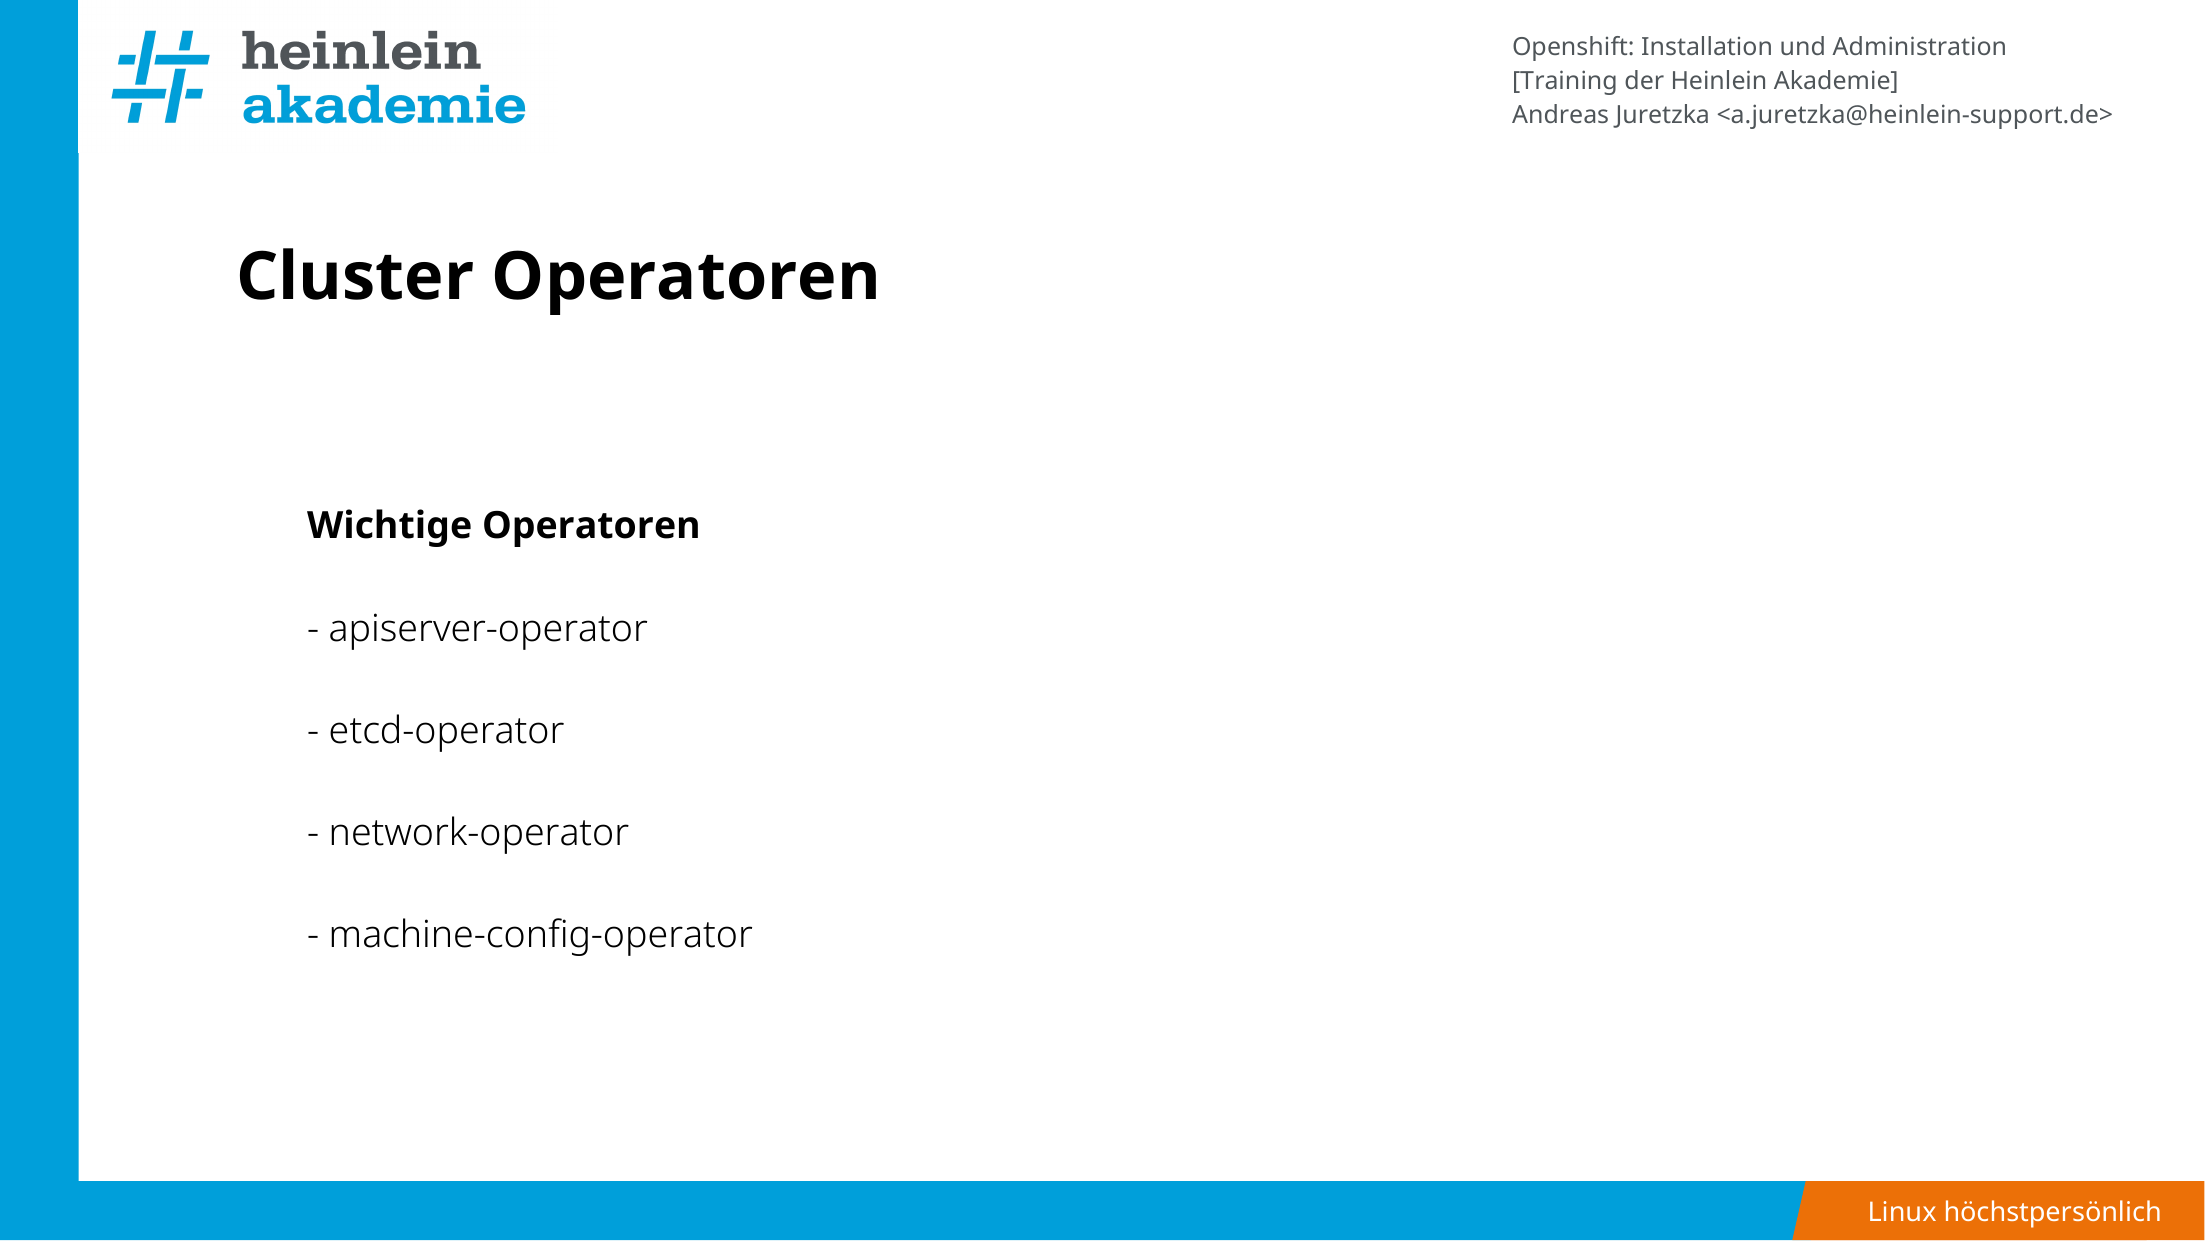

# Cluster Operatoren
Wichtige Operatoren
- apiserver-operator
- etcd-operator
- network-operator
- machine-conﬁg-operator
https://docs.openshift.com/container-platform/4.13/operators/operator-reference.html